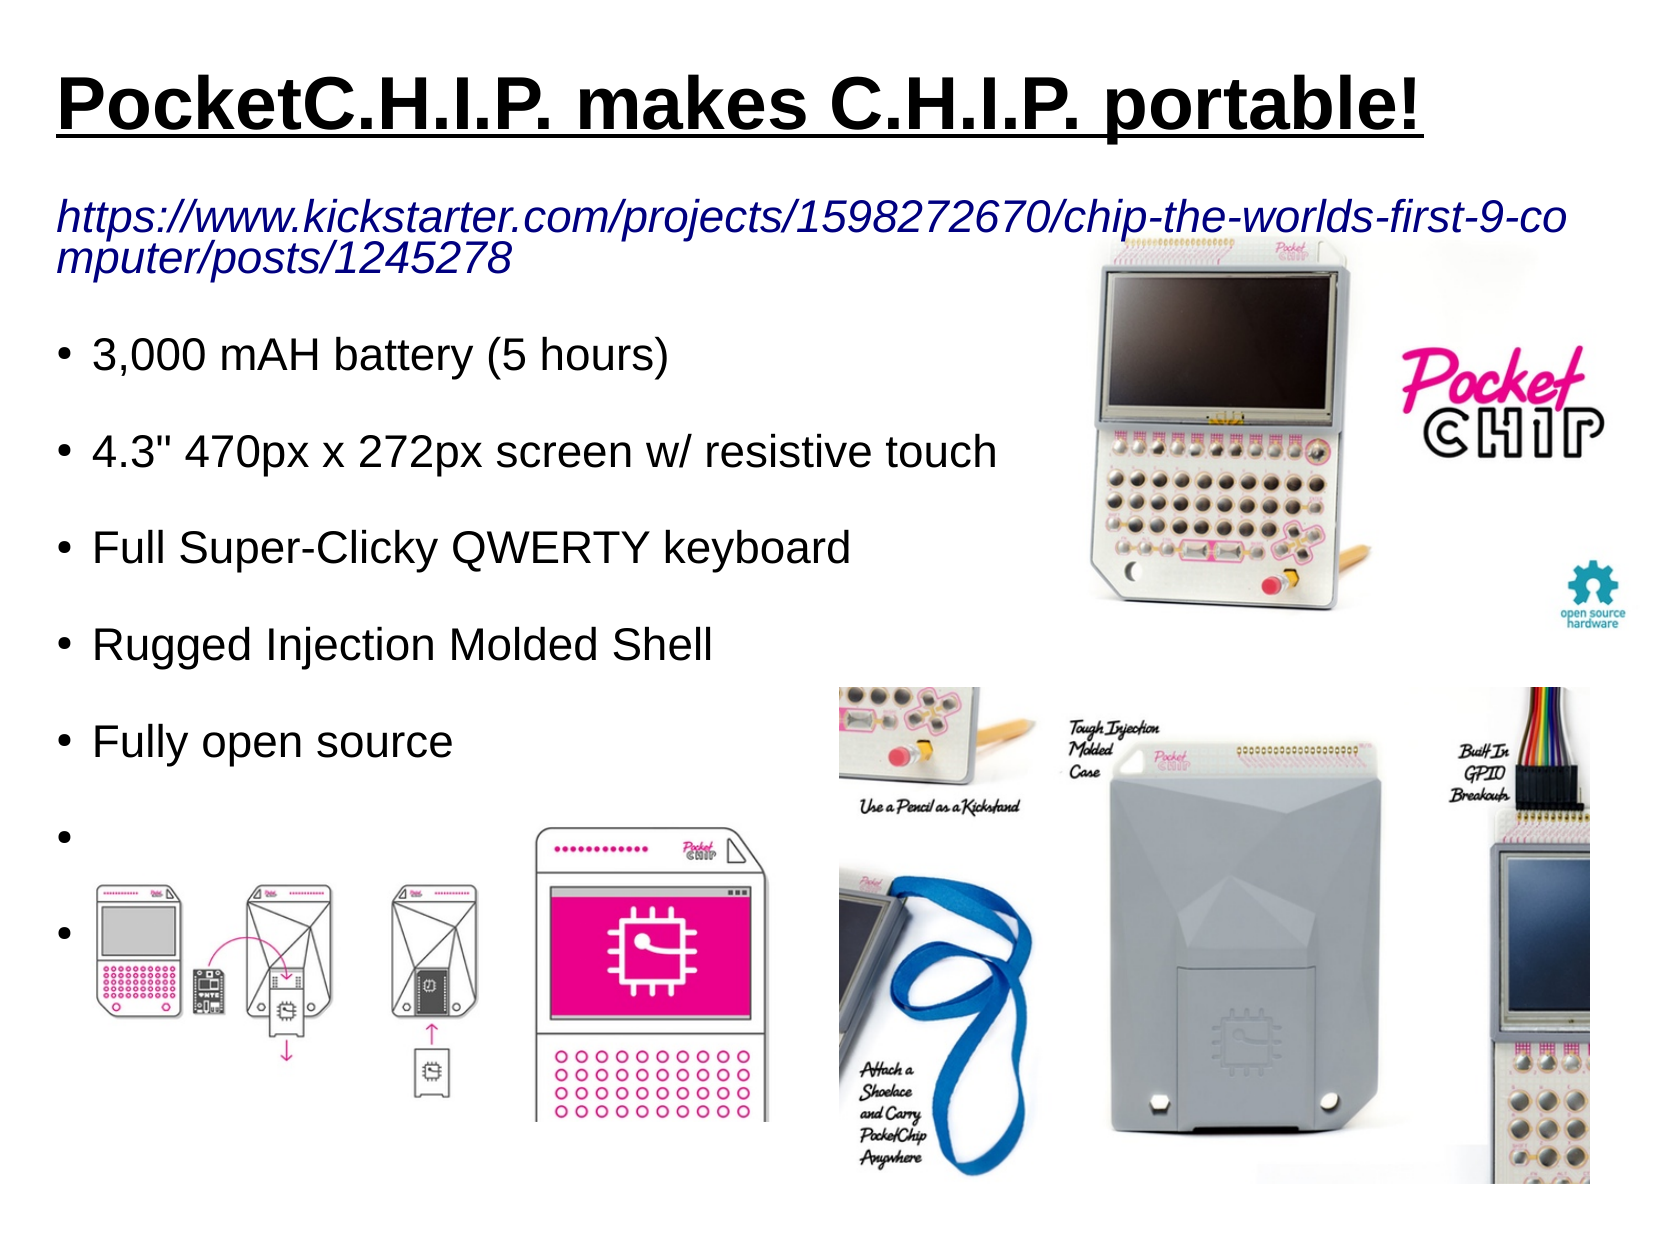

PocketC.H.I.P. makes C.H.I.P. portable!
https://www.kickstarter.com/projects/1598272670/chip-the-worlds-first-9-computer/posts/1245278
3,000 mAH battery (5 hours)
4.3" 470px x 272px screen w/ resistive touch
Full Super-Clicky QWERTY keyboard
Rugged Injection Molded Shell
Fully open source
GPIO breakouts
C.H.I.P. is removable via hatch